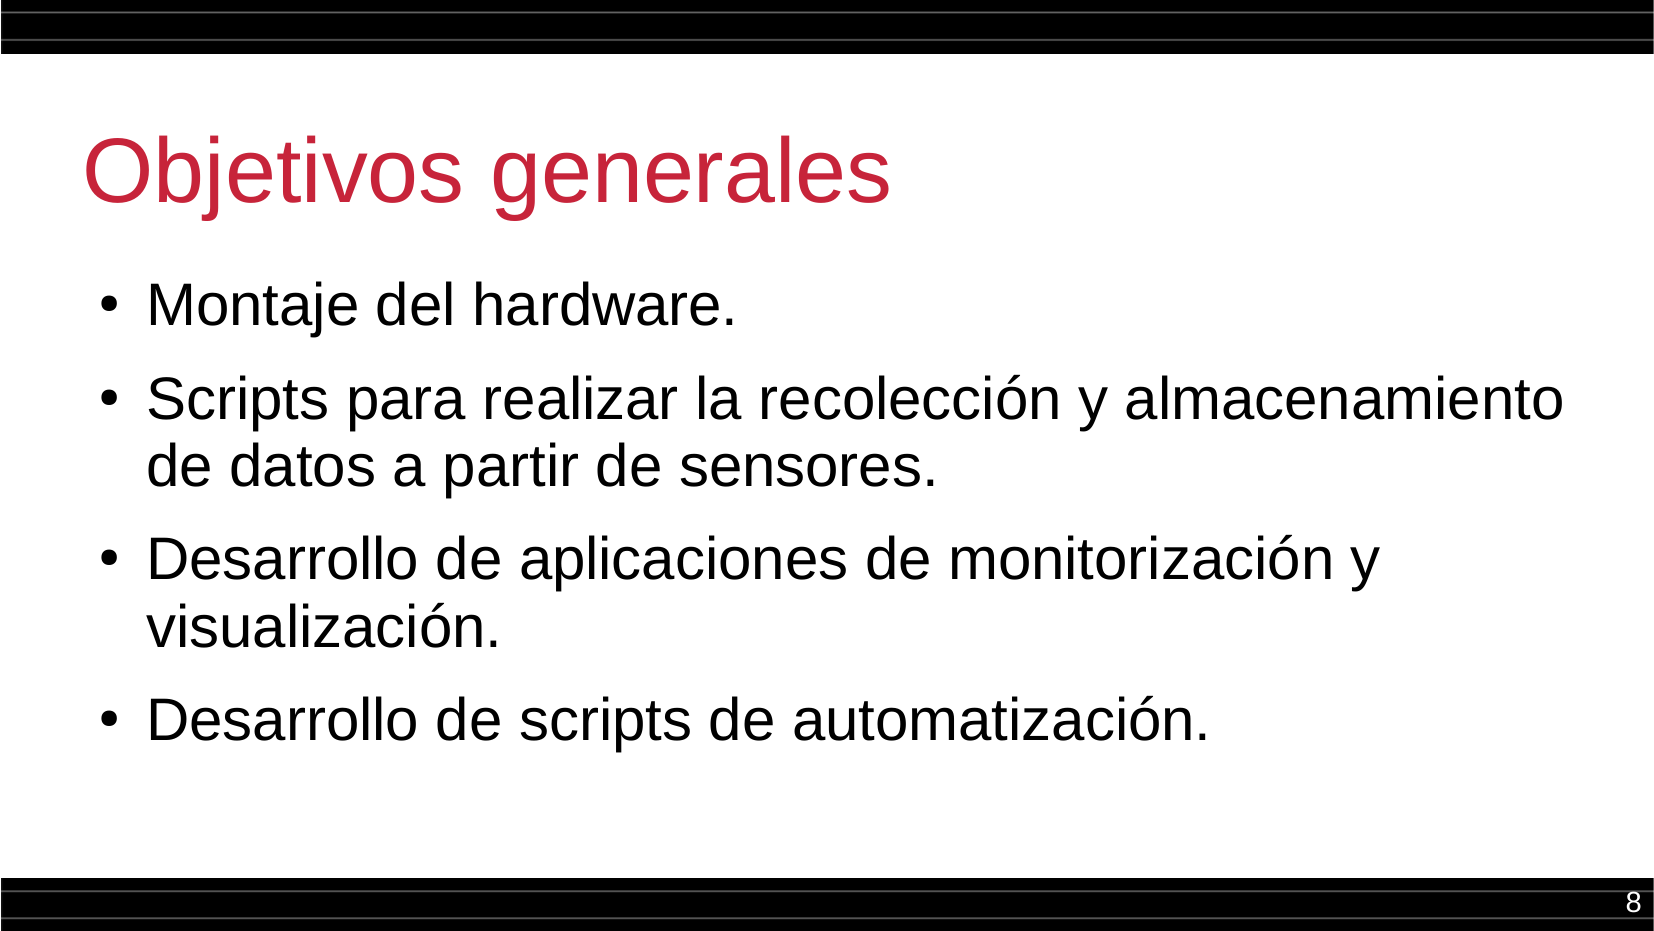

# Objetivos generales
Montaje del hardware.
Scripts para realizar la recolección y almacenamiento de datos a partir de sensores.
Desarrollo de aplicaciones de monitorización y visualización.
Desarrollo de scripts de automatización.